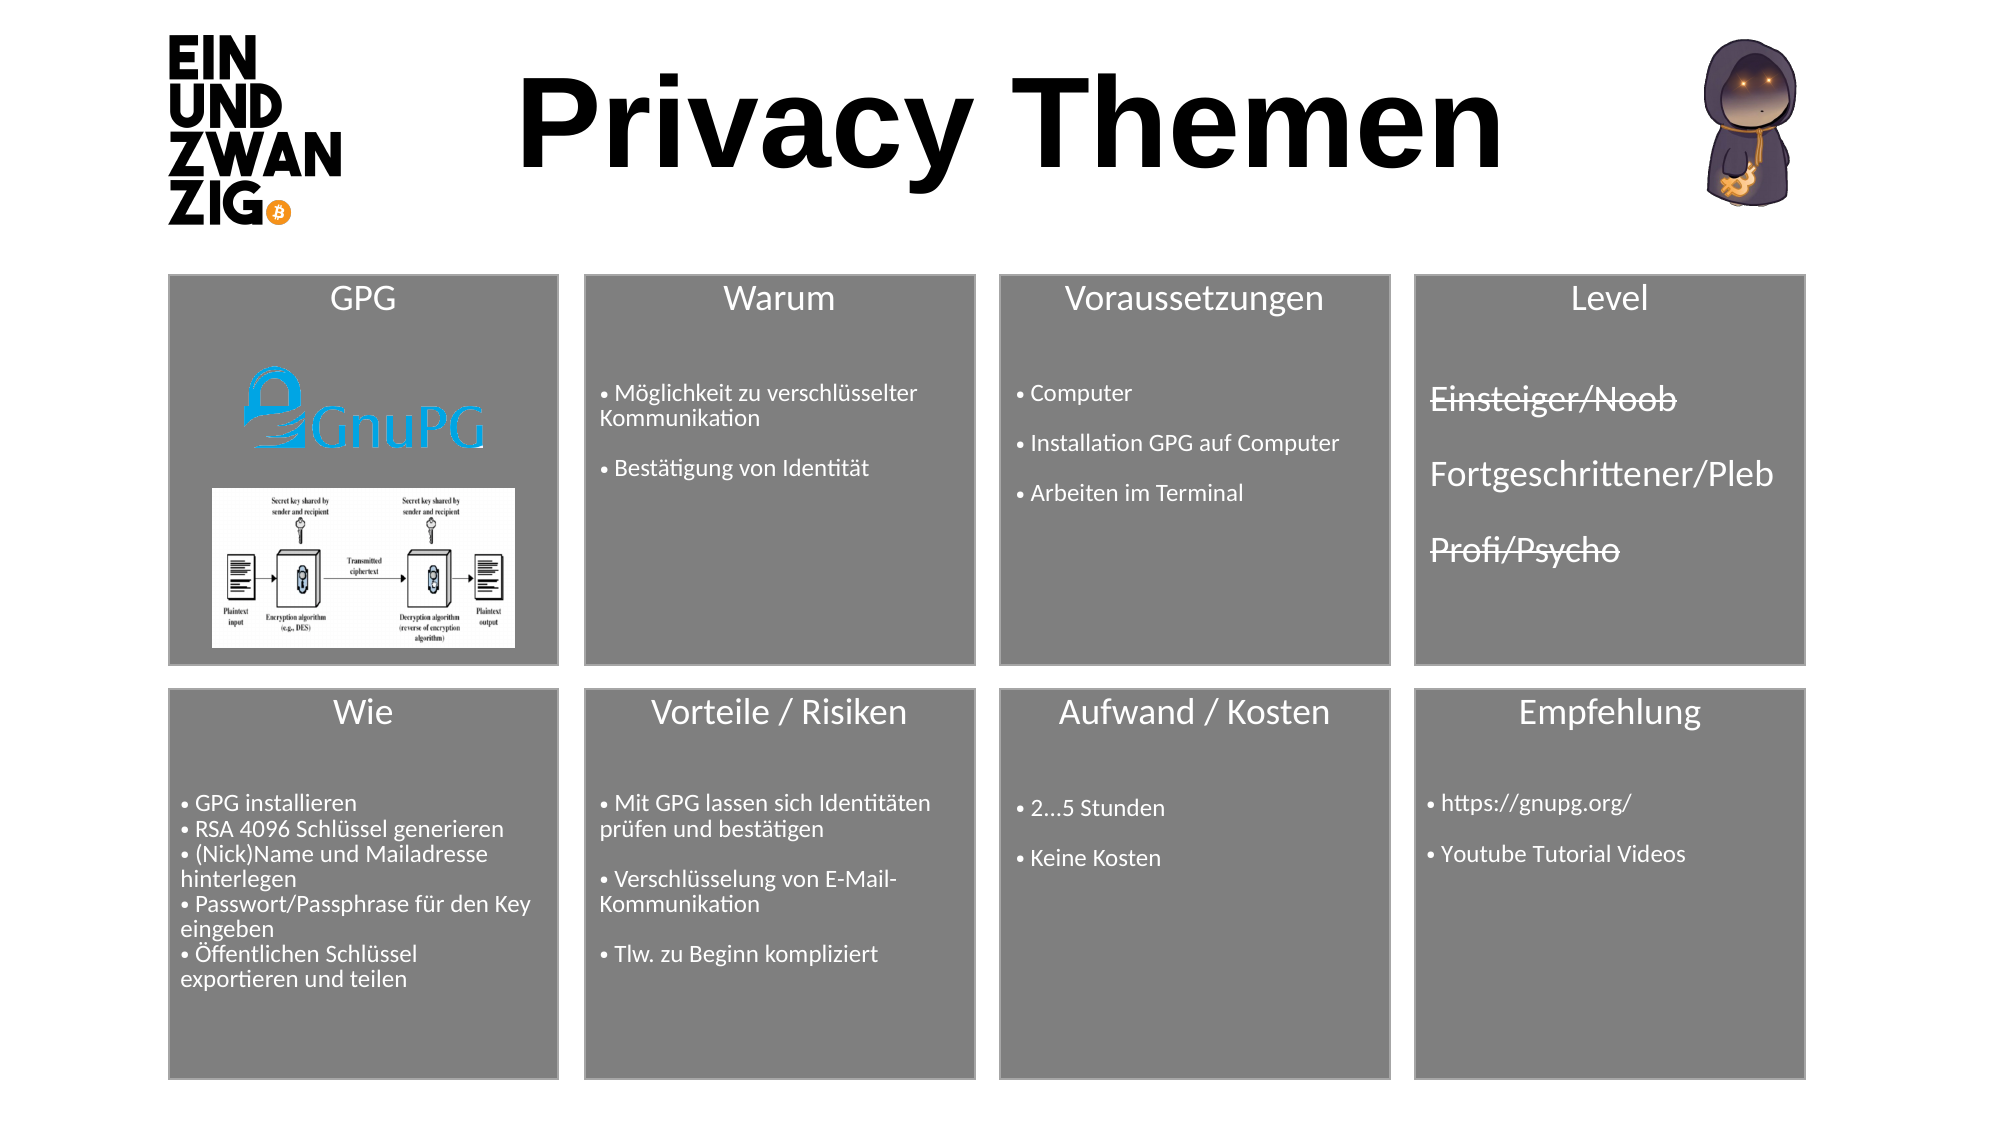

GPG
 Möglichkeit zu verschlüsselter Kommunikation
 Bestätigung von Identität
 Computer
 Installation GPG auf Computer
 Arbeiten im Terminal
Einsteiger/Noob
Fortgeschrittener/Pleb
Profi/Psycho
 GPG installieren
 RSA 4096 Schlüssel generieren
 (Nick)Name und Mailadresse hinterlegen
 Passwort/Passphrase für den Key eingeben
 Öffentlichen Schlüssel exportieren und teilen
 Mit GPG lassen sich Identitäten prüfen und bestätigen
 Verschlüsselung von E-Mail-Kommunikation
 Tlw. zu Beginn kompliziert
 https://gnupg.org/
 Youtube Tutorial Videos
 2...5 Stunden
 Keine Kosten